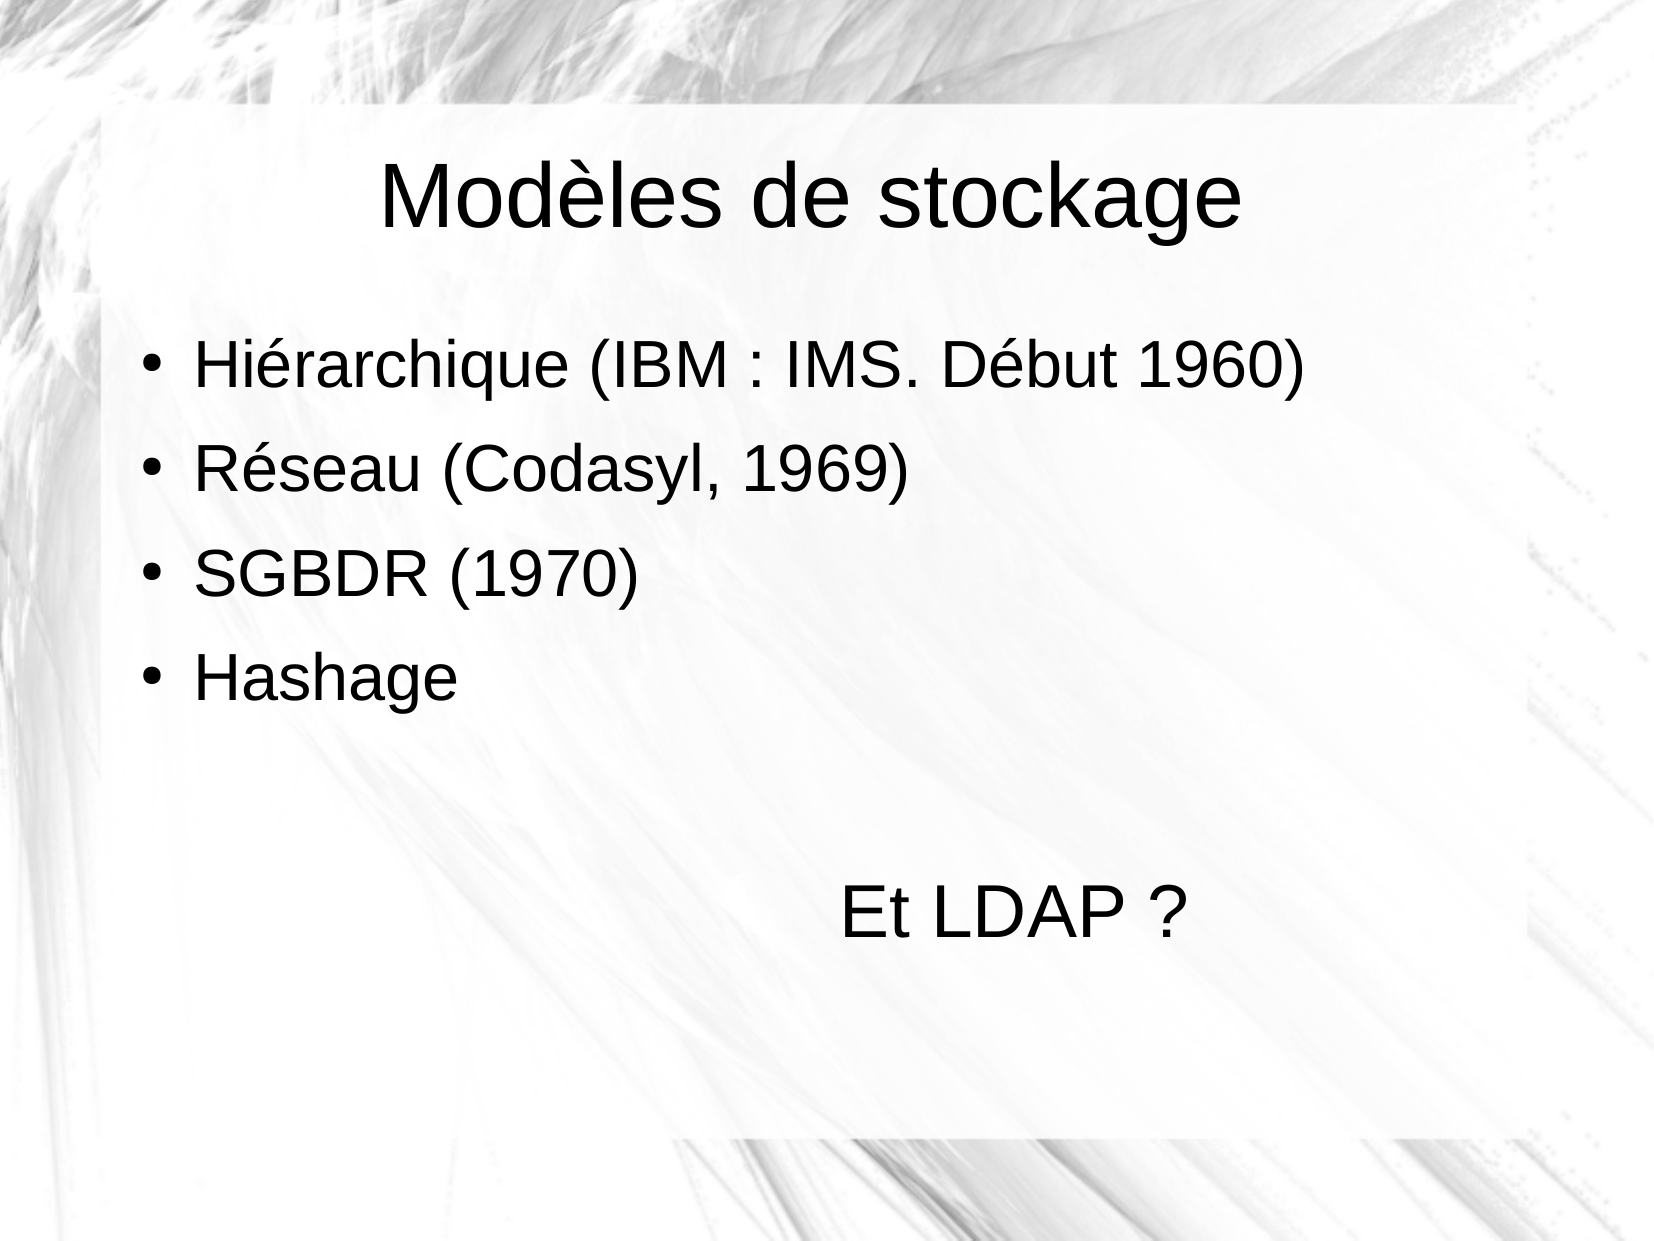

# Modèles de stockage
Hiérarchique (IBM : IMS. Début 1960)
Réseau (Codasyl, 1969)
SGBDR (1970)
Hashage
Et LDAP ?